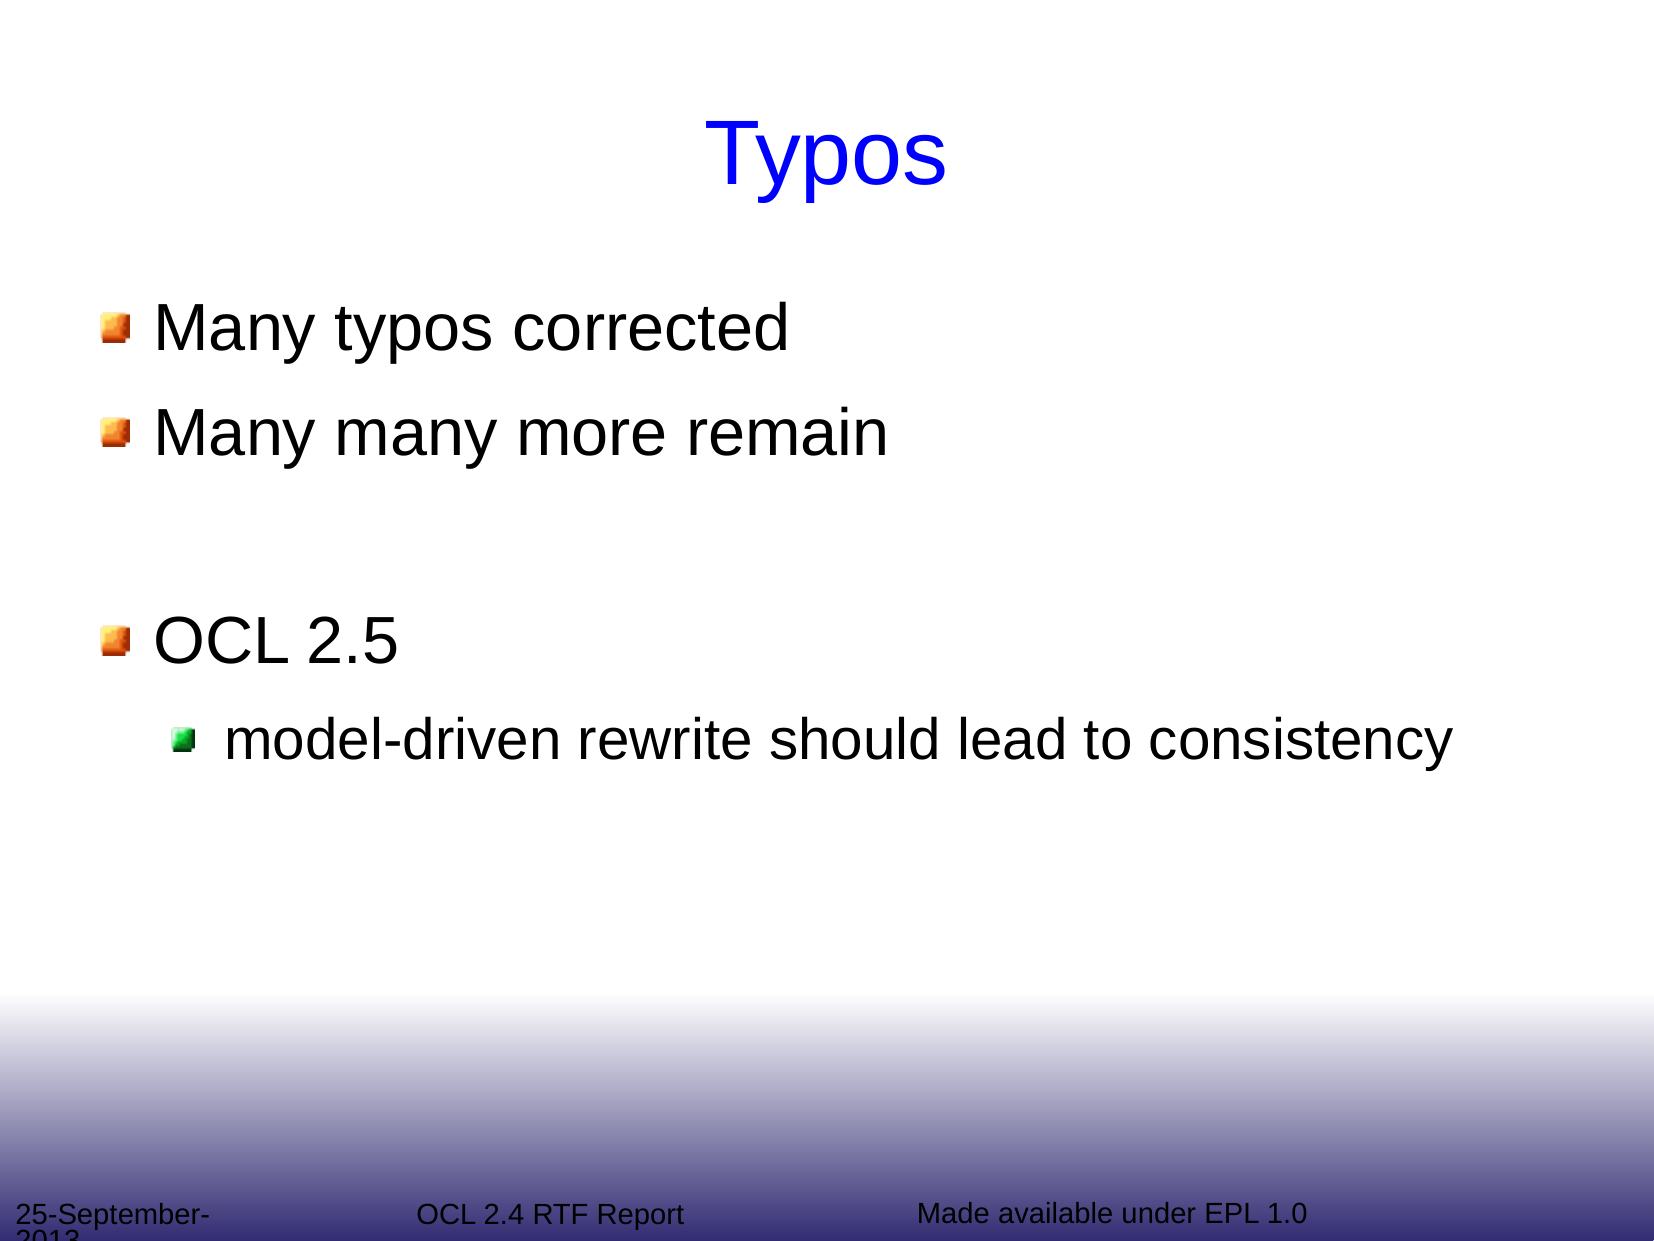

# Typos
Many typos corrected
Many many more remain
OCL 2.5
model-driven rewrite should lead to consistency
25-September-2013
OCL 2.4 RTF Report